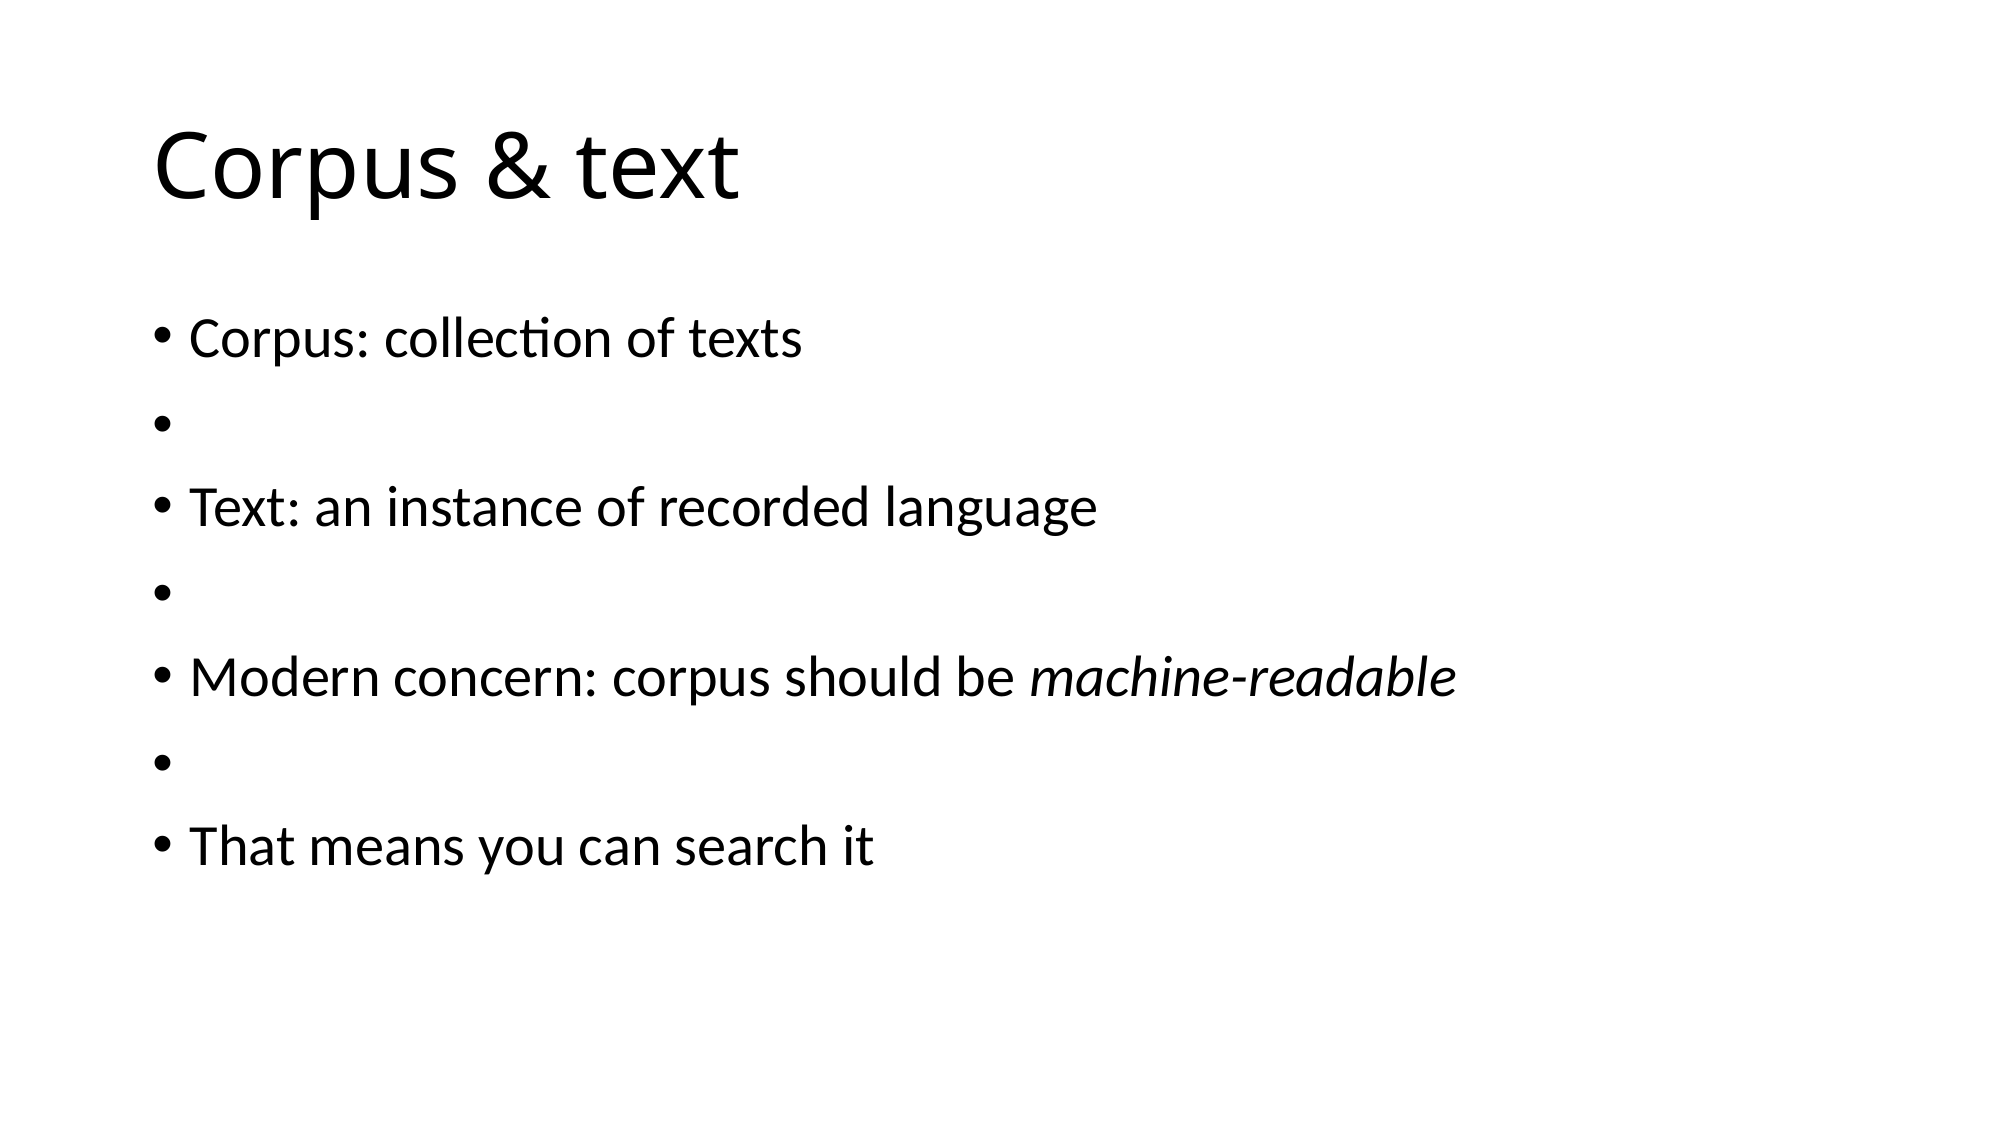

# Corpus & text
Corpus: collection of texts
Text: an instance of recorded language
Modern concern: corpus should be machine-readable
That means you can search it